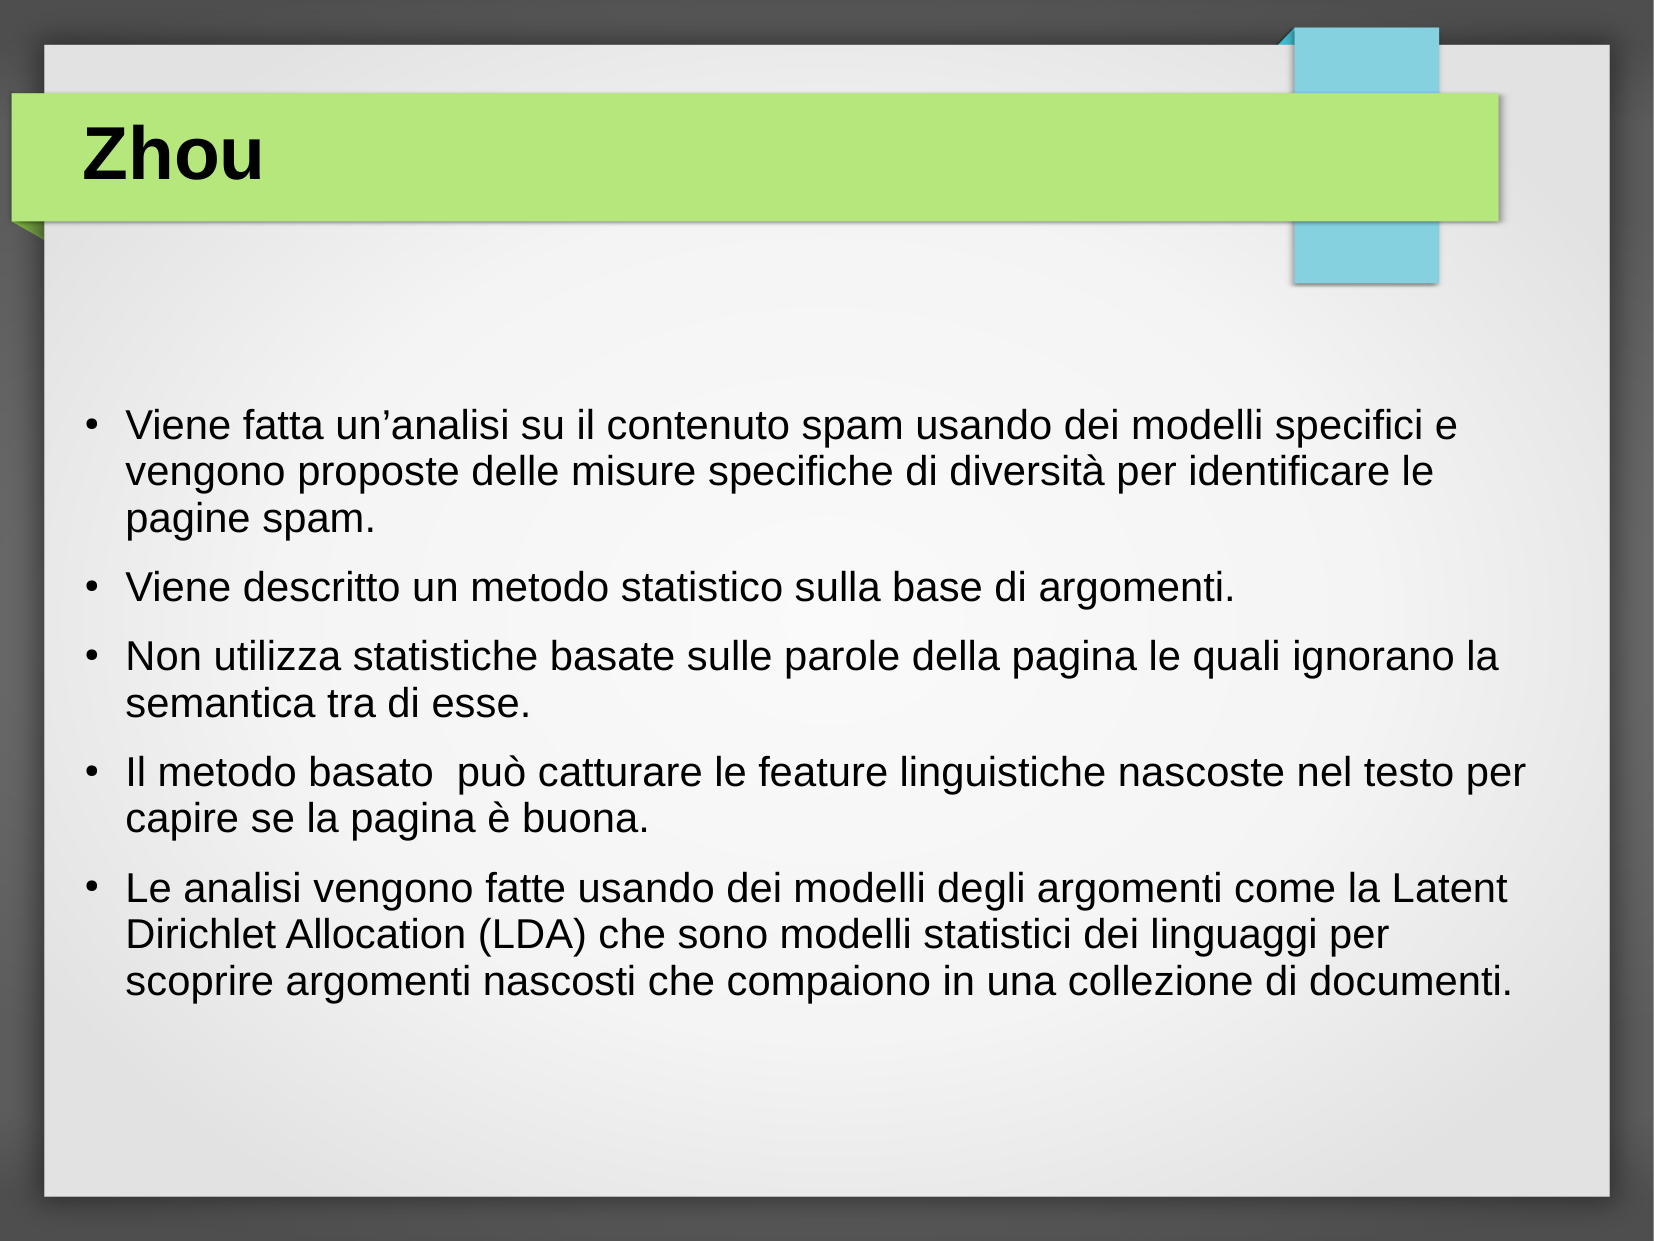

# Zhou
Viene fatta un’analisi su il contenuto spam usando dei modelli specifici e vengono proposte delle misure specifiche di diversità per identificare le pagine spam.
Viene descritto un metodo statistico sulla base di argomenti.
Non utilizza statistiche basate sulle parole della pagina le quali ignorano la semantica tra di esse.
Il metodo basato può catturare le feature linguistiche nascoste nel testo per capire se la pagina è buona.
Le analisi vengono fatte usando dei modelli degli argomenti come la Latent Dirichlet Allocation (LDA) che sono modelli statistici dei linguaggi per scoprire argomenti nascosti che compaiono in una collezione di documenti.